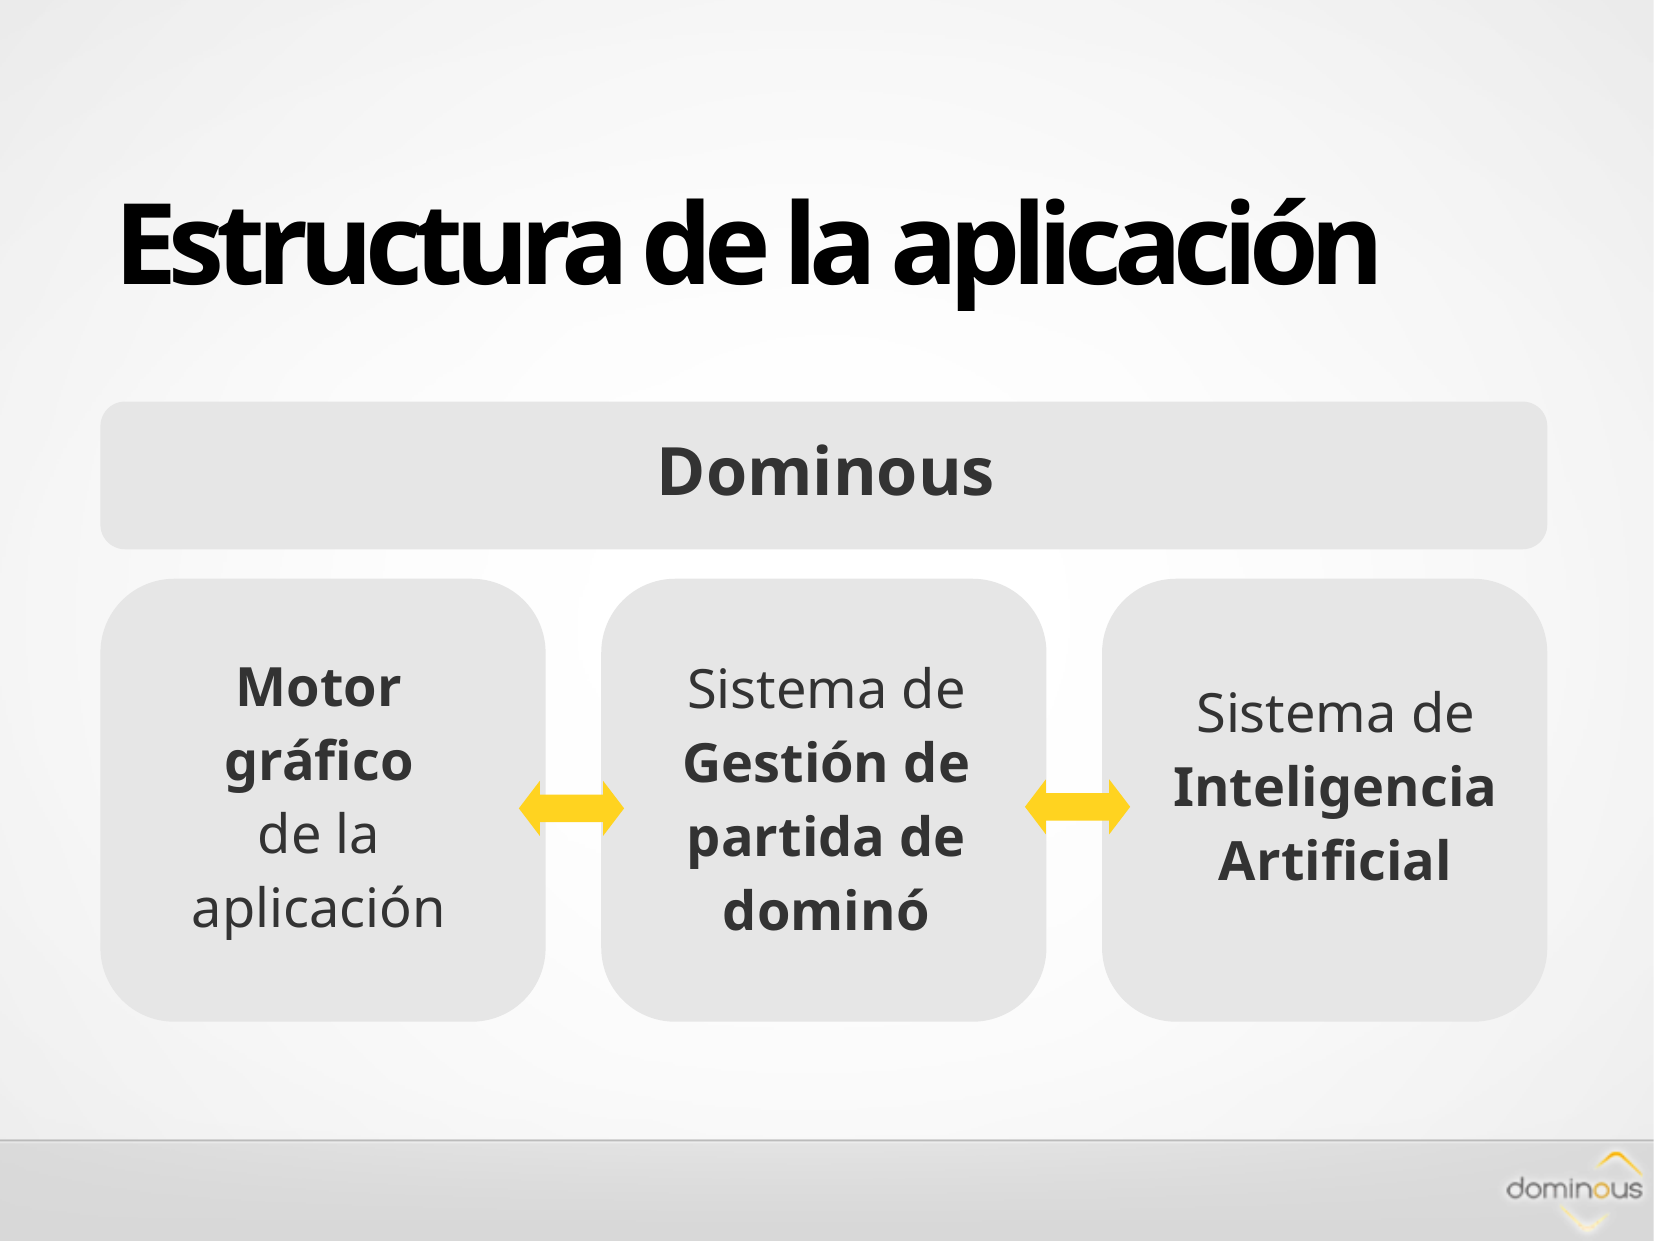

Estructura de la aplicación
Dominous
Motor gráfico
de la aplicación
Sistema de Gestión de partida de dominó
Sistema de Inteligencia Artificial